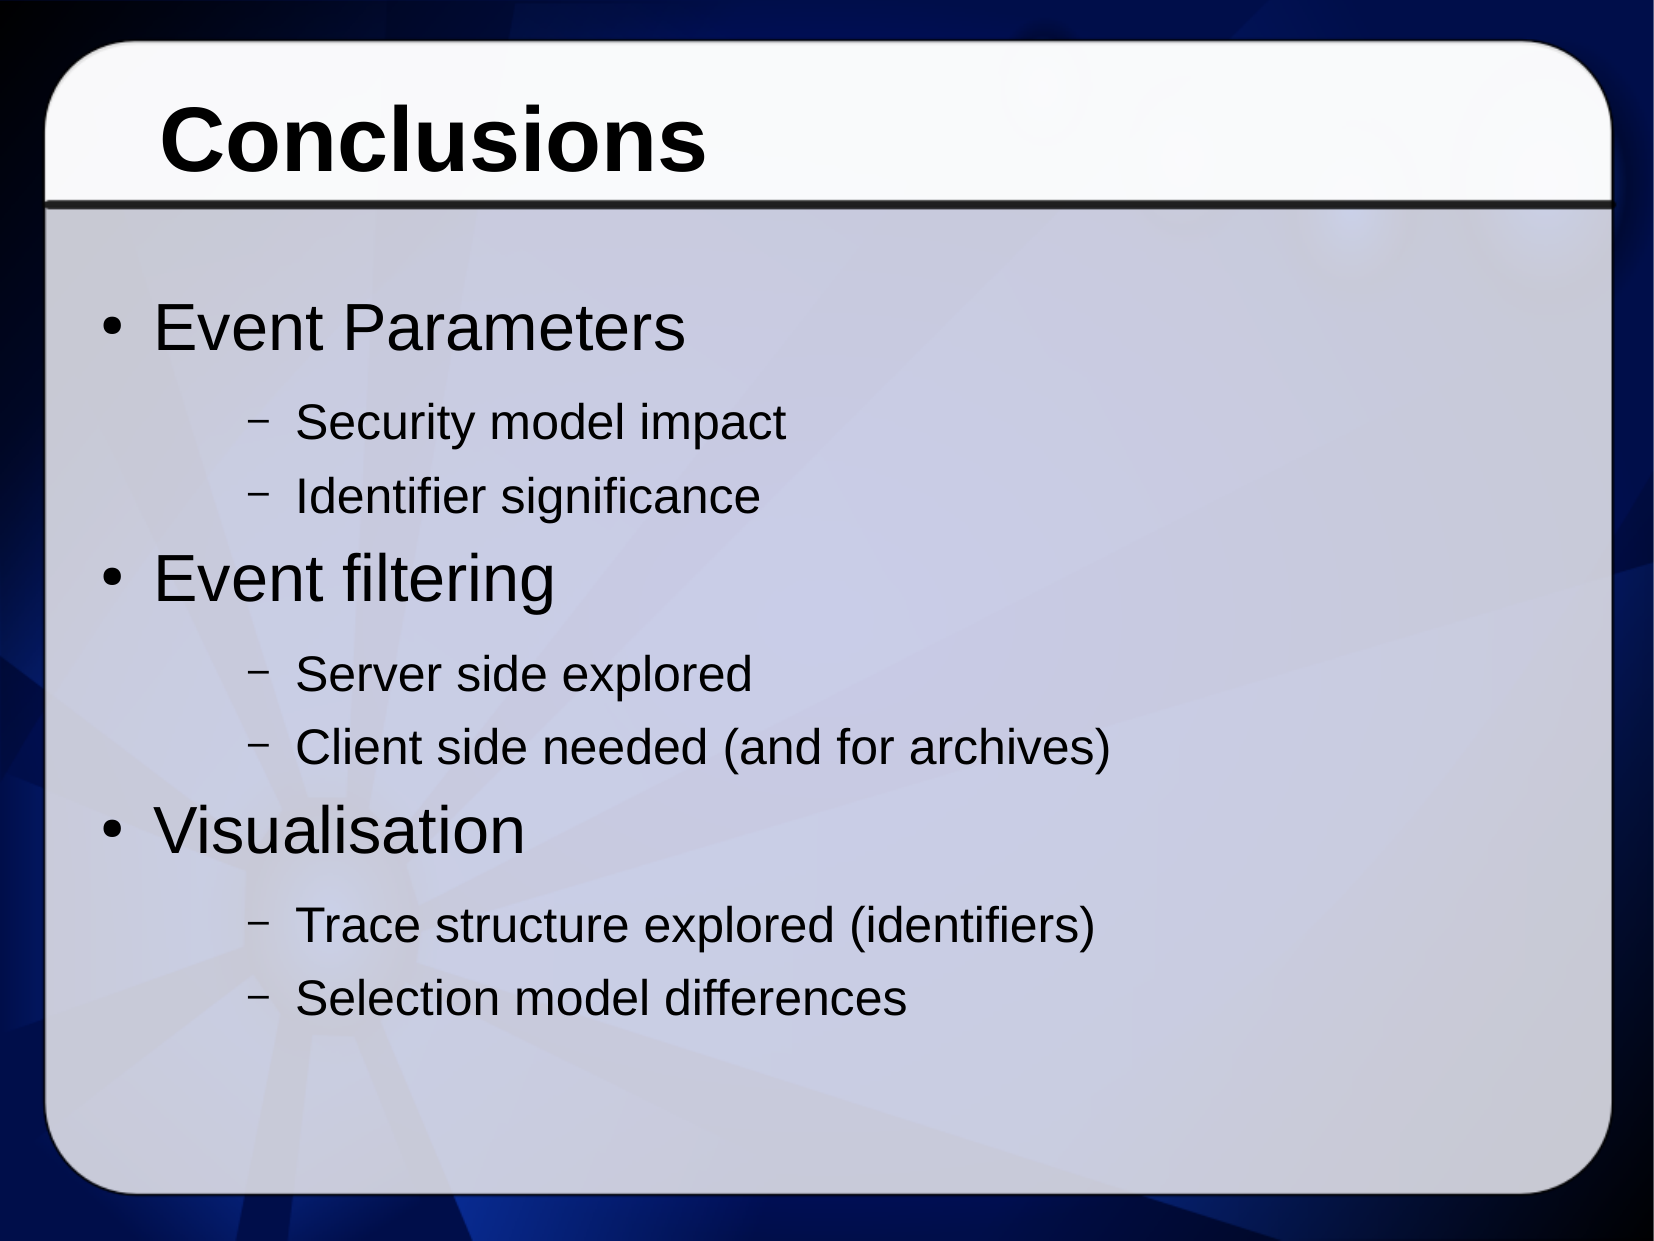

# Conclusions
Event Parameters
Security model impact
Identifier significance
Event filtering
Server side explored
Client side needed (and for archives)
Visualisation
Trace structure explored (identifiers)
Selection model differences